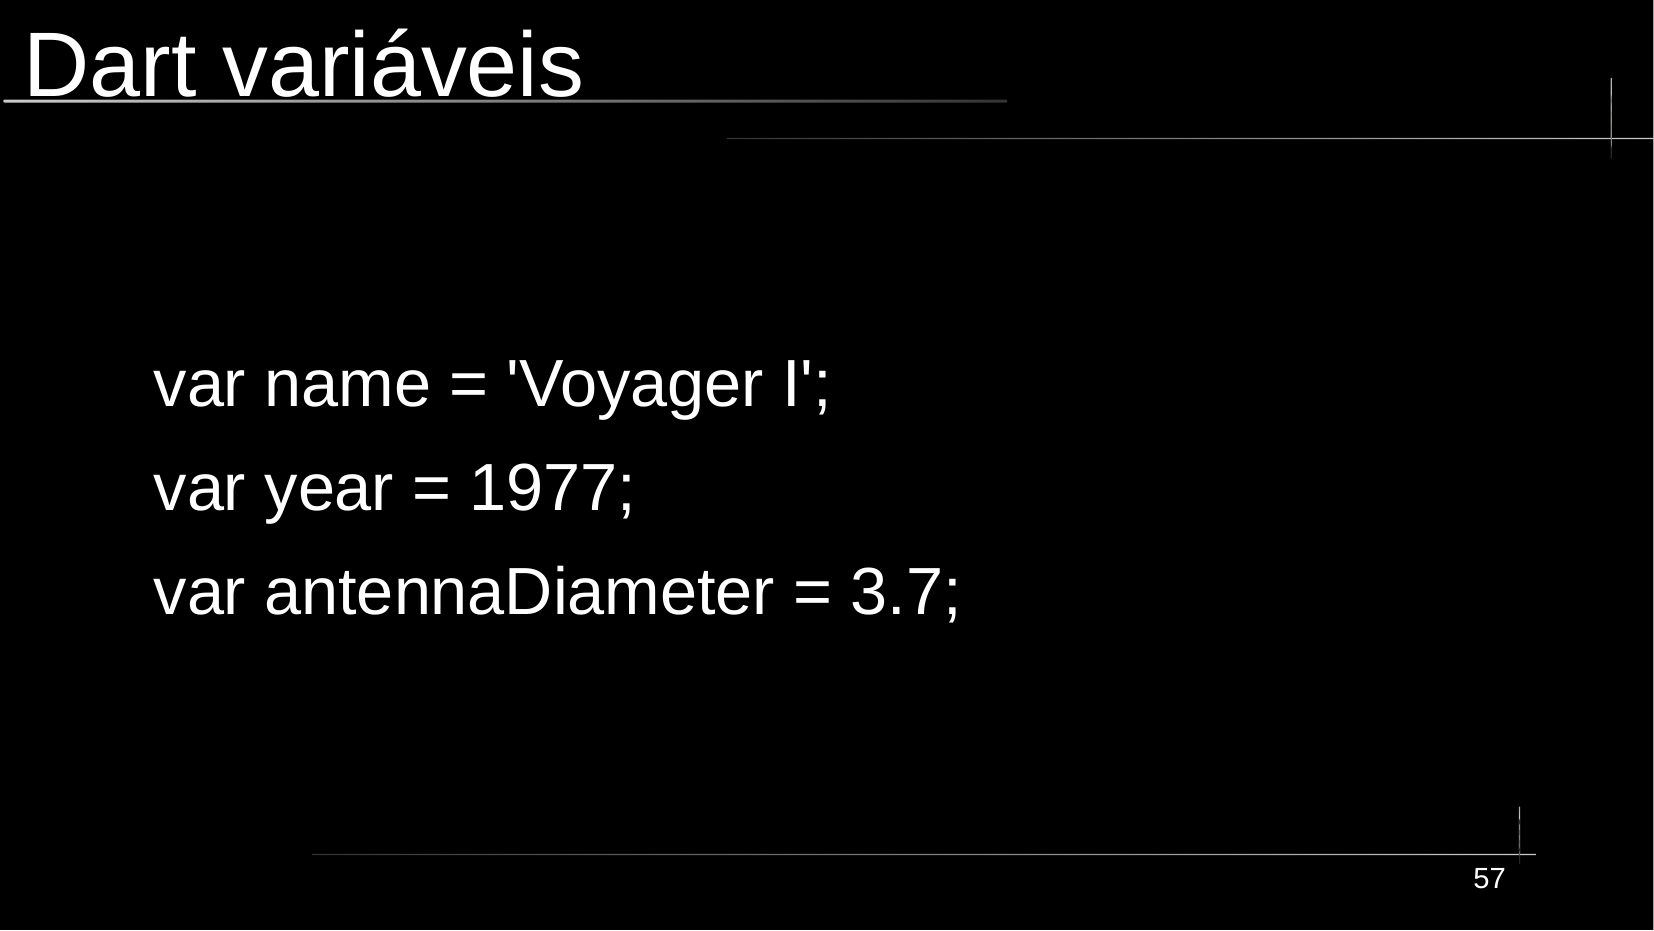

# Dart variáveis
var name = 'Voyager I';
var year = 1977;
var antennaDiameter = 3.7;
57